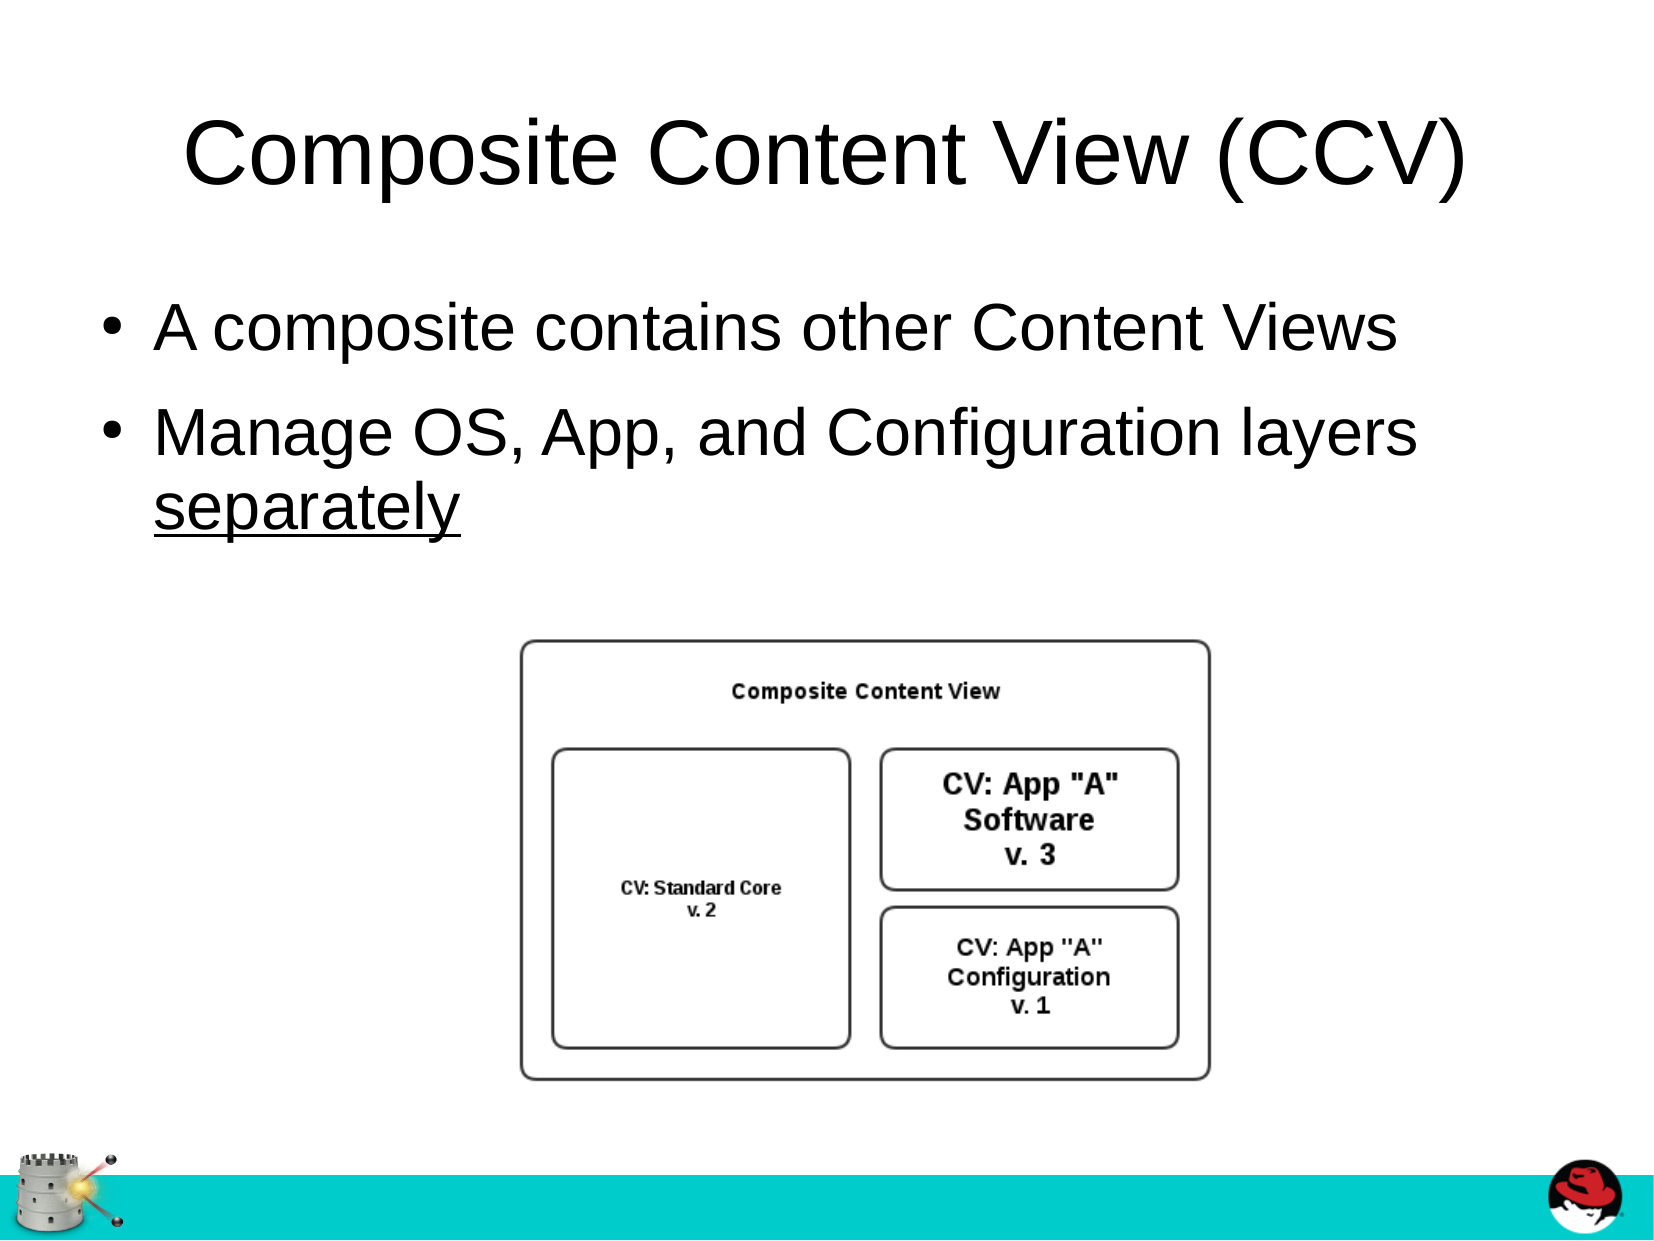

# Composite Content View (CCV)
A composite contains other Content Views
Manage OS, App, and Configuration layers separately